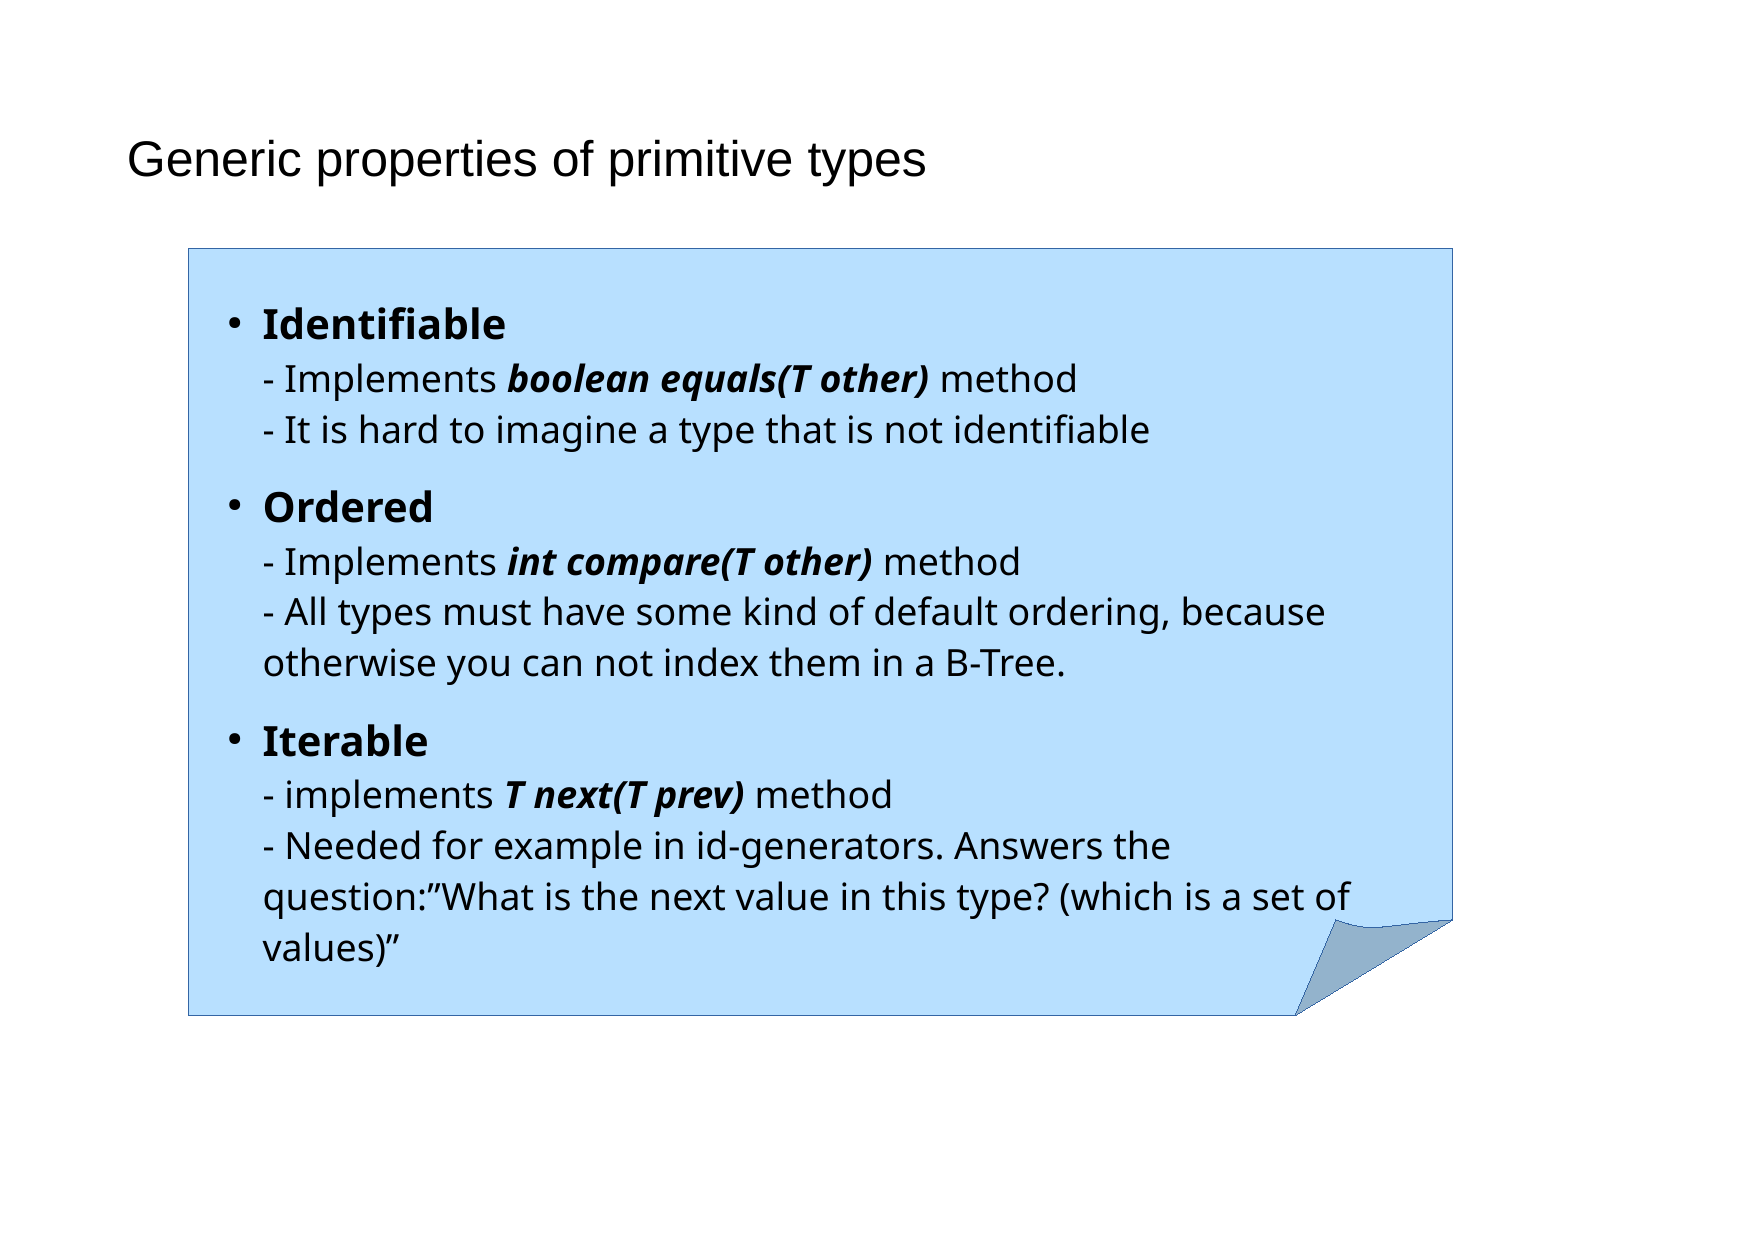

Generic properties of primitive types
Identifiable
- Implements boolean equals(T other) method
- It is hard to imagine a type that is not identifiable
Ordered
- Implements int compare(T other) method
- All types must have some kind of default ordering, because otherwise you can not index them in a B-Tree.
Iterable
- implements T next(T prev) method
- Needed for example in id-generators. Answers the question:”What is the next value in this type? (which is a set of values)”